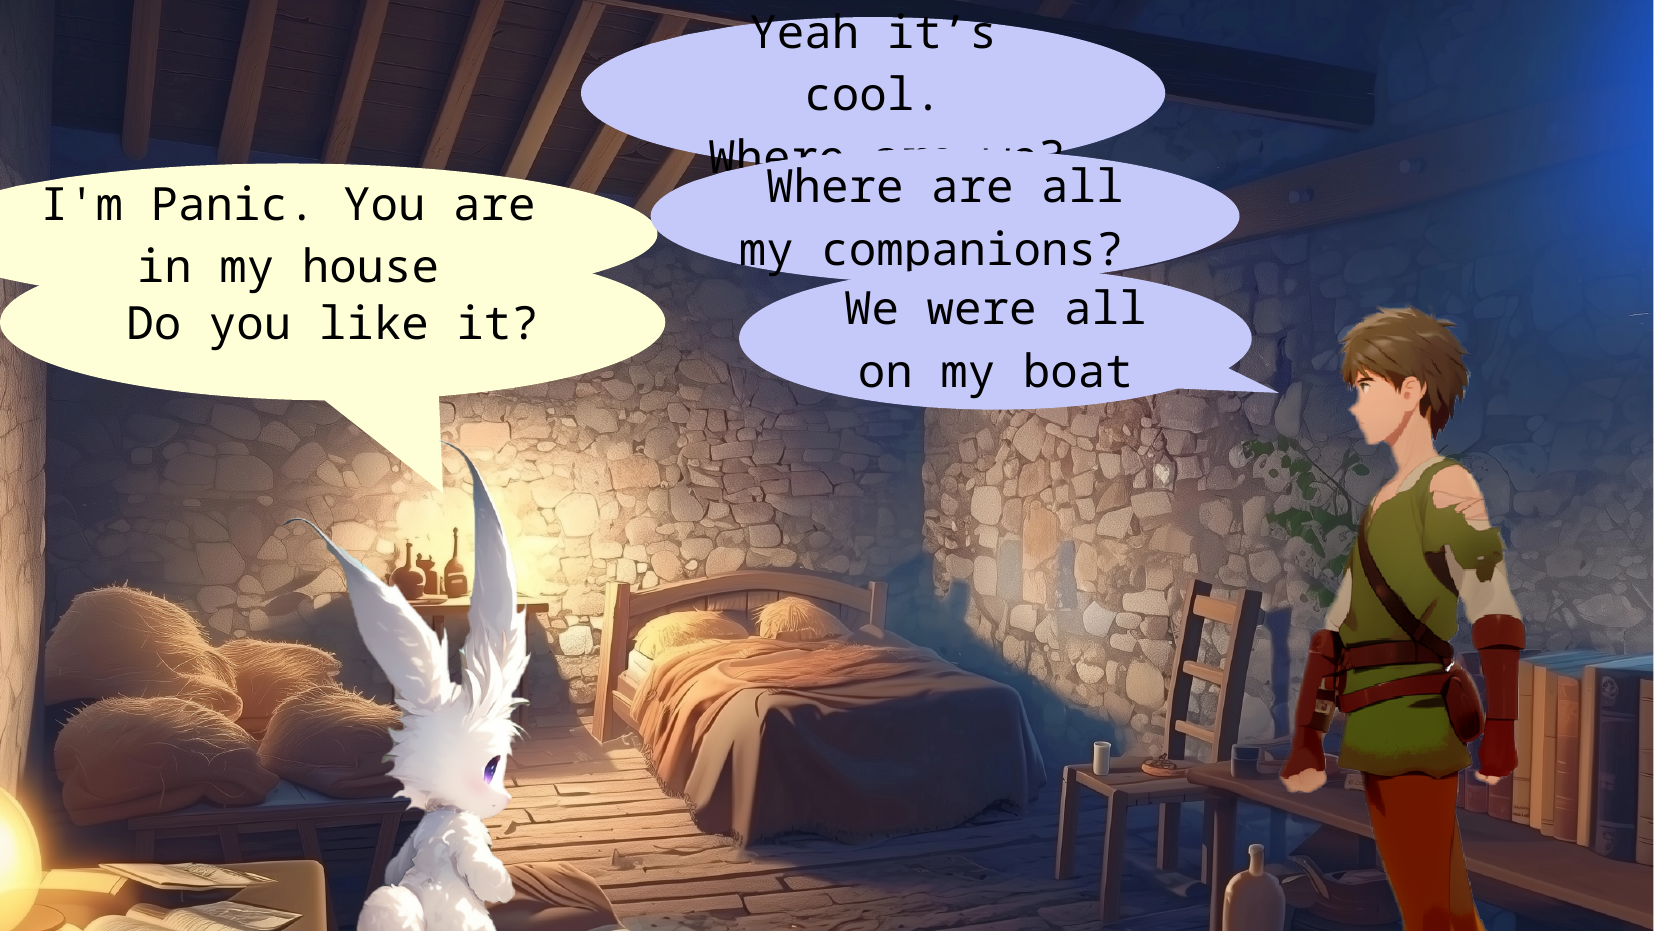

Yeah it’s cool.
 Where are we?
Where are all my companions?
I'm Panic. You are in my house
Do you like it?
We were all on my boat